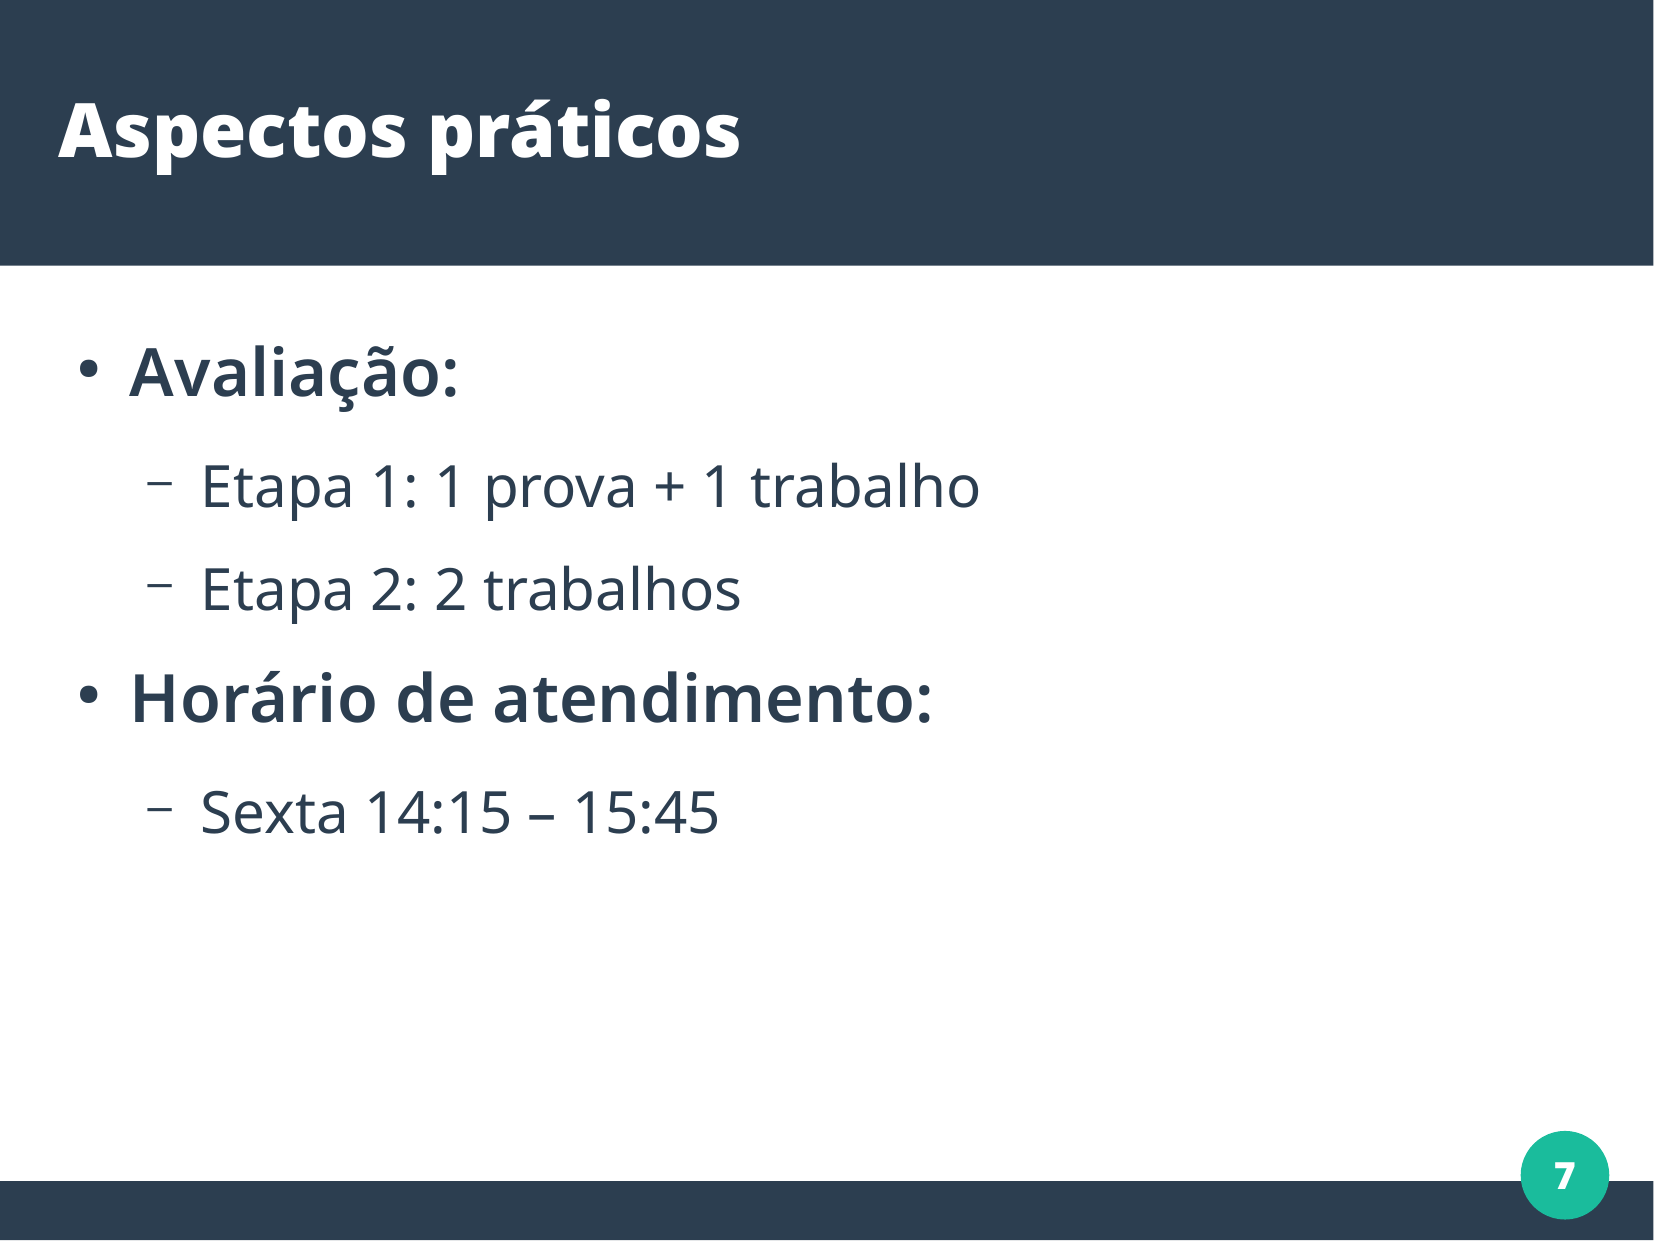

# Aspectos práticos
Avaliação:
Etapa 1: 1 prova + 1 trabalho
Etapa 2: 2 trabalhos
Horário de atendimento:
Sexta 14:15 – 15:45
7